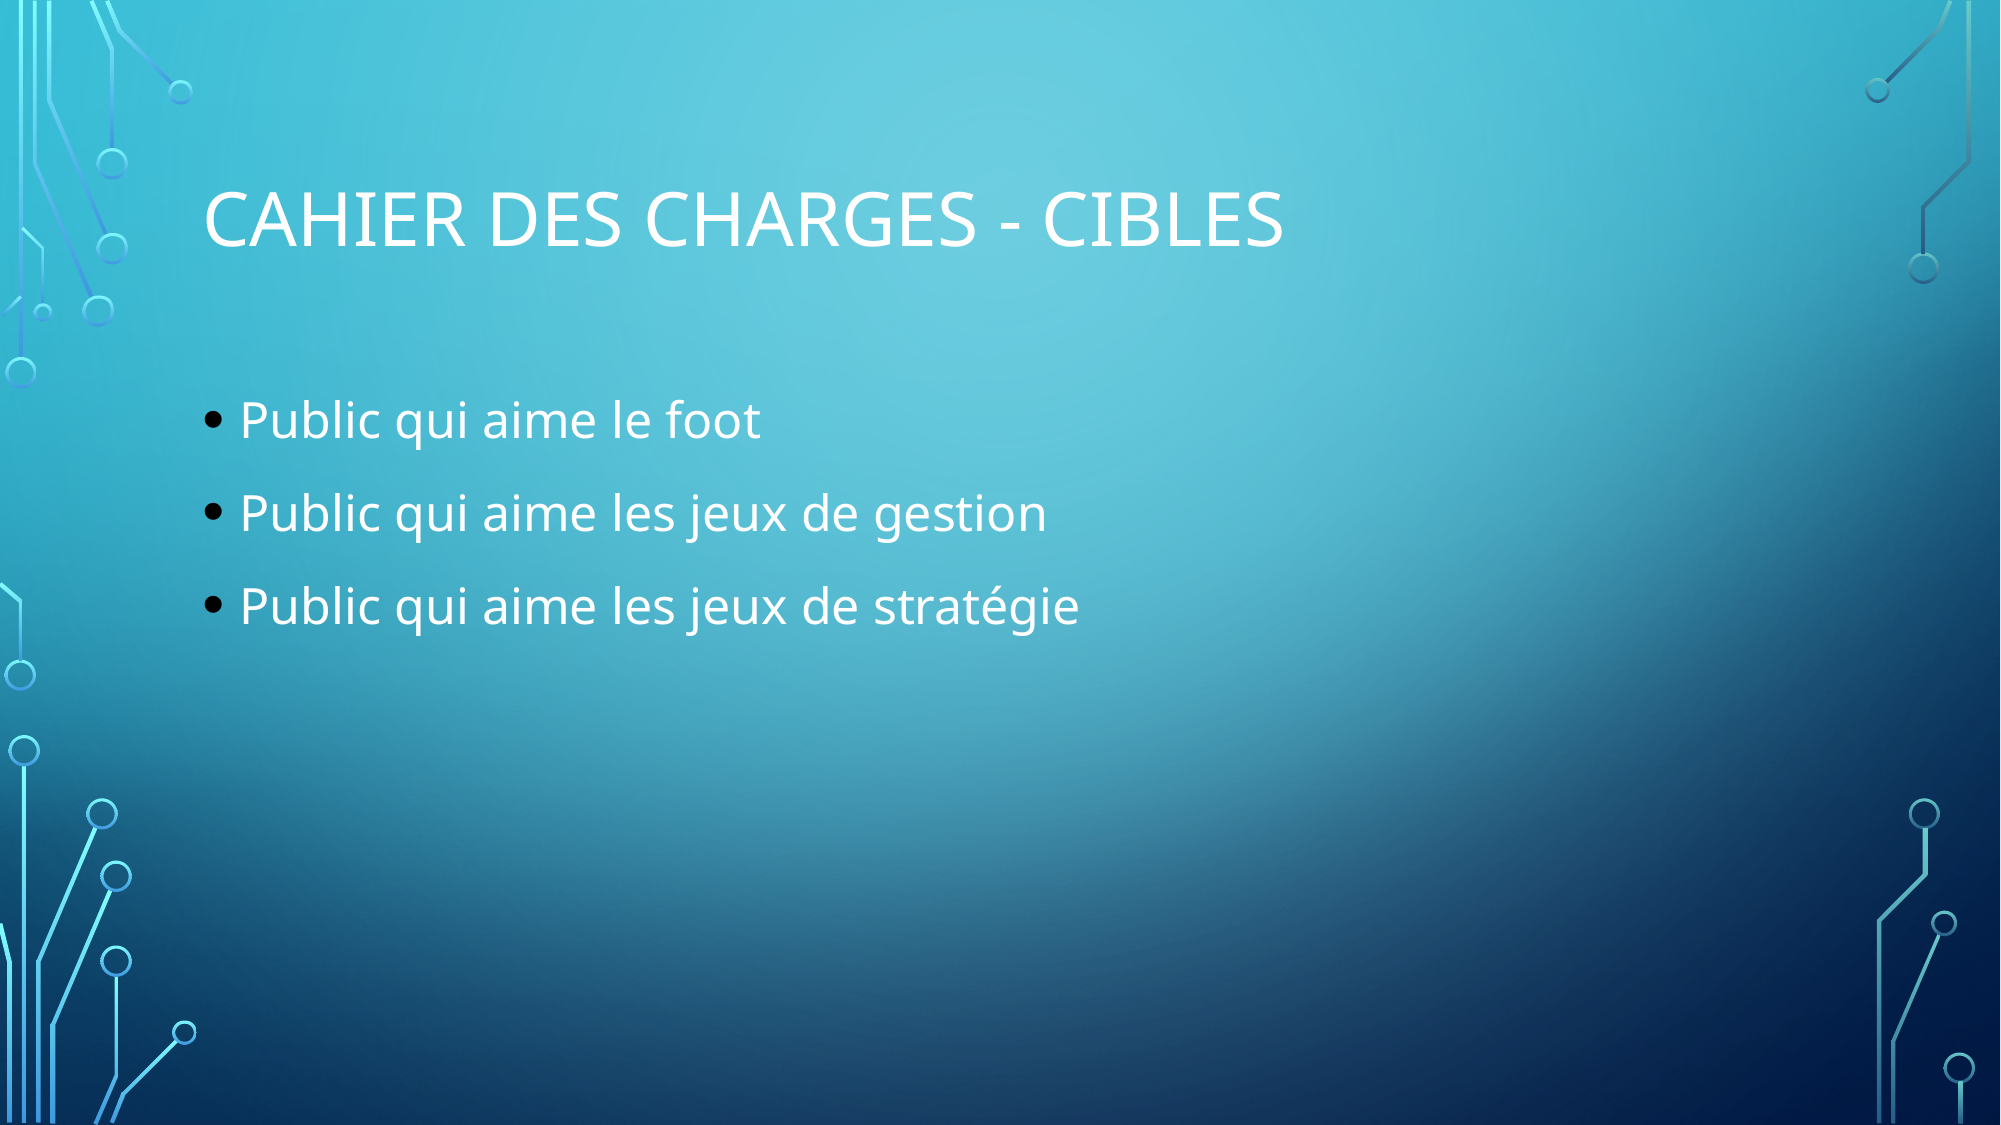

# CAHIER DES CHARGES - cibles
Public qui aime le foot
Public qui aime les jeux de gestion
Public qui aime les jeux de stratégie